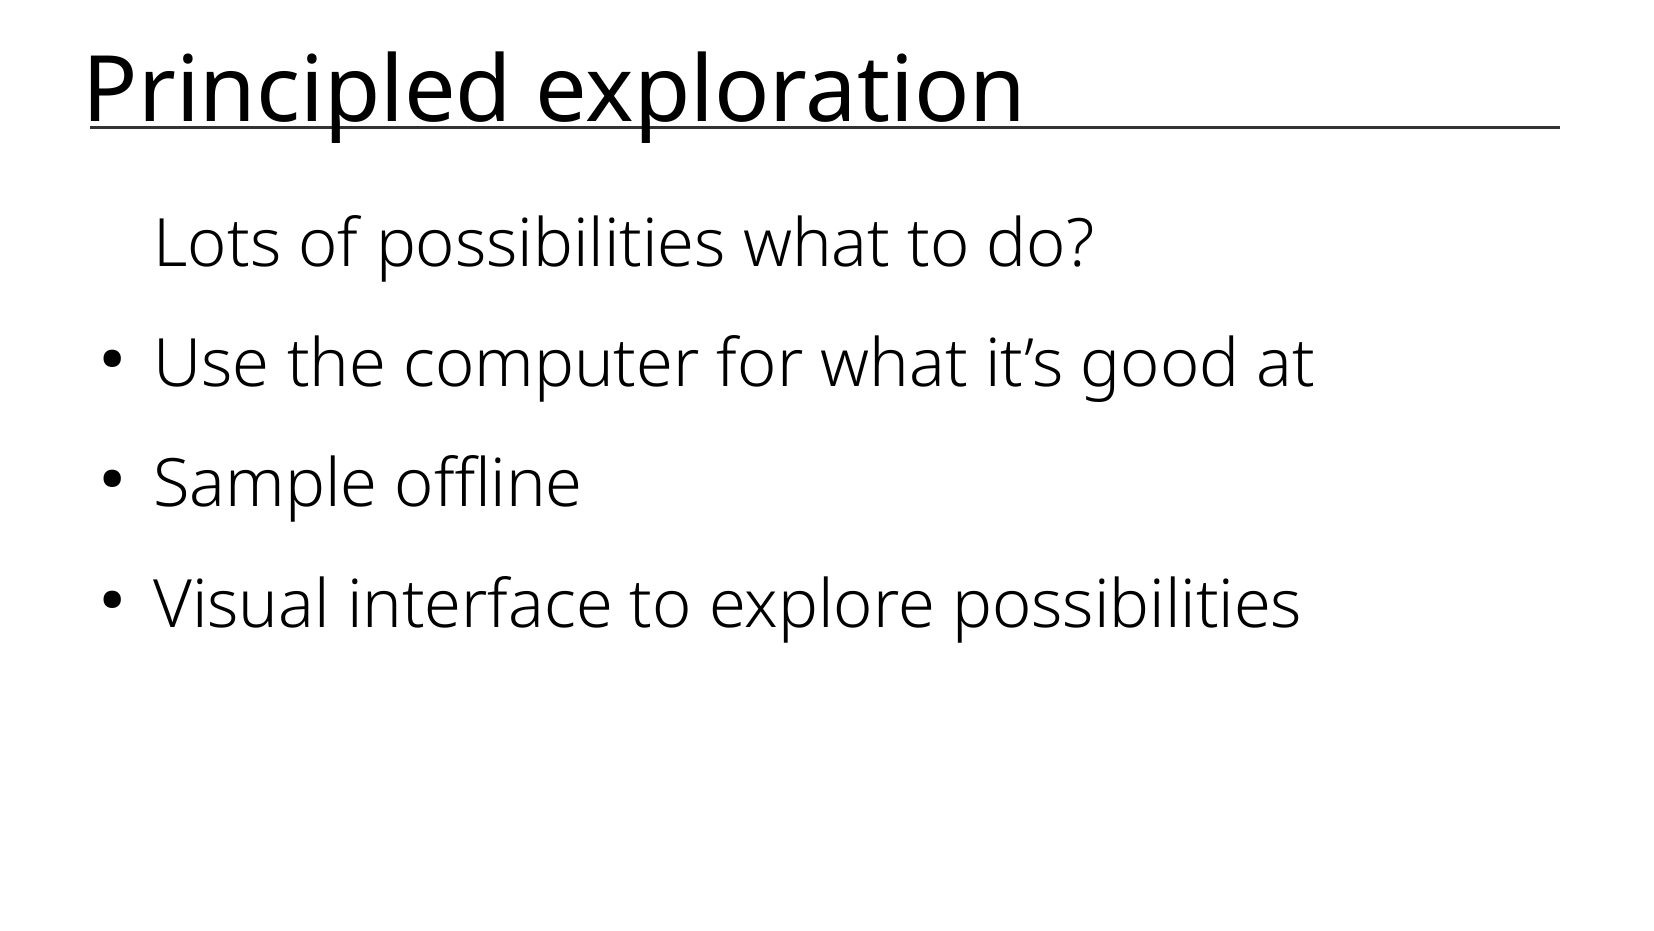

# Principled exploration
Lots of possibilities what to do?
Use the computer for what it’s good at
Sample offline
Visual interface to explore possibilities